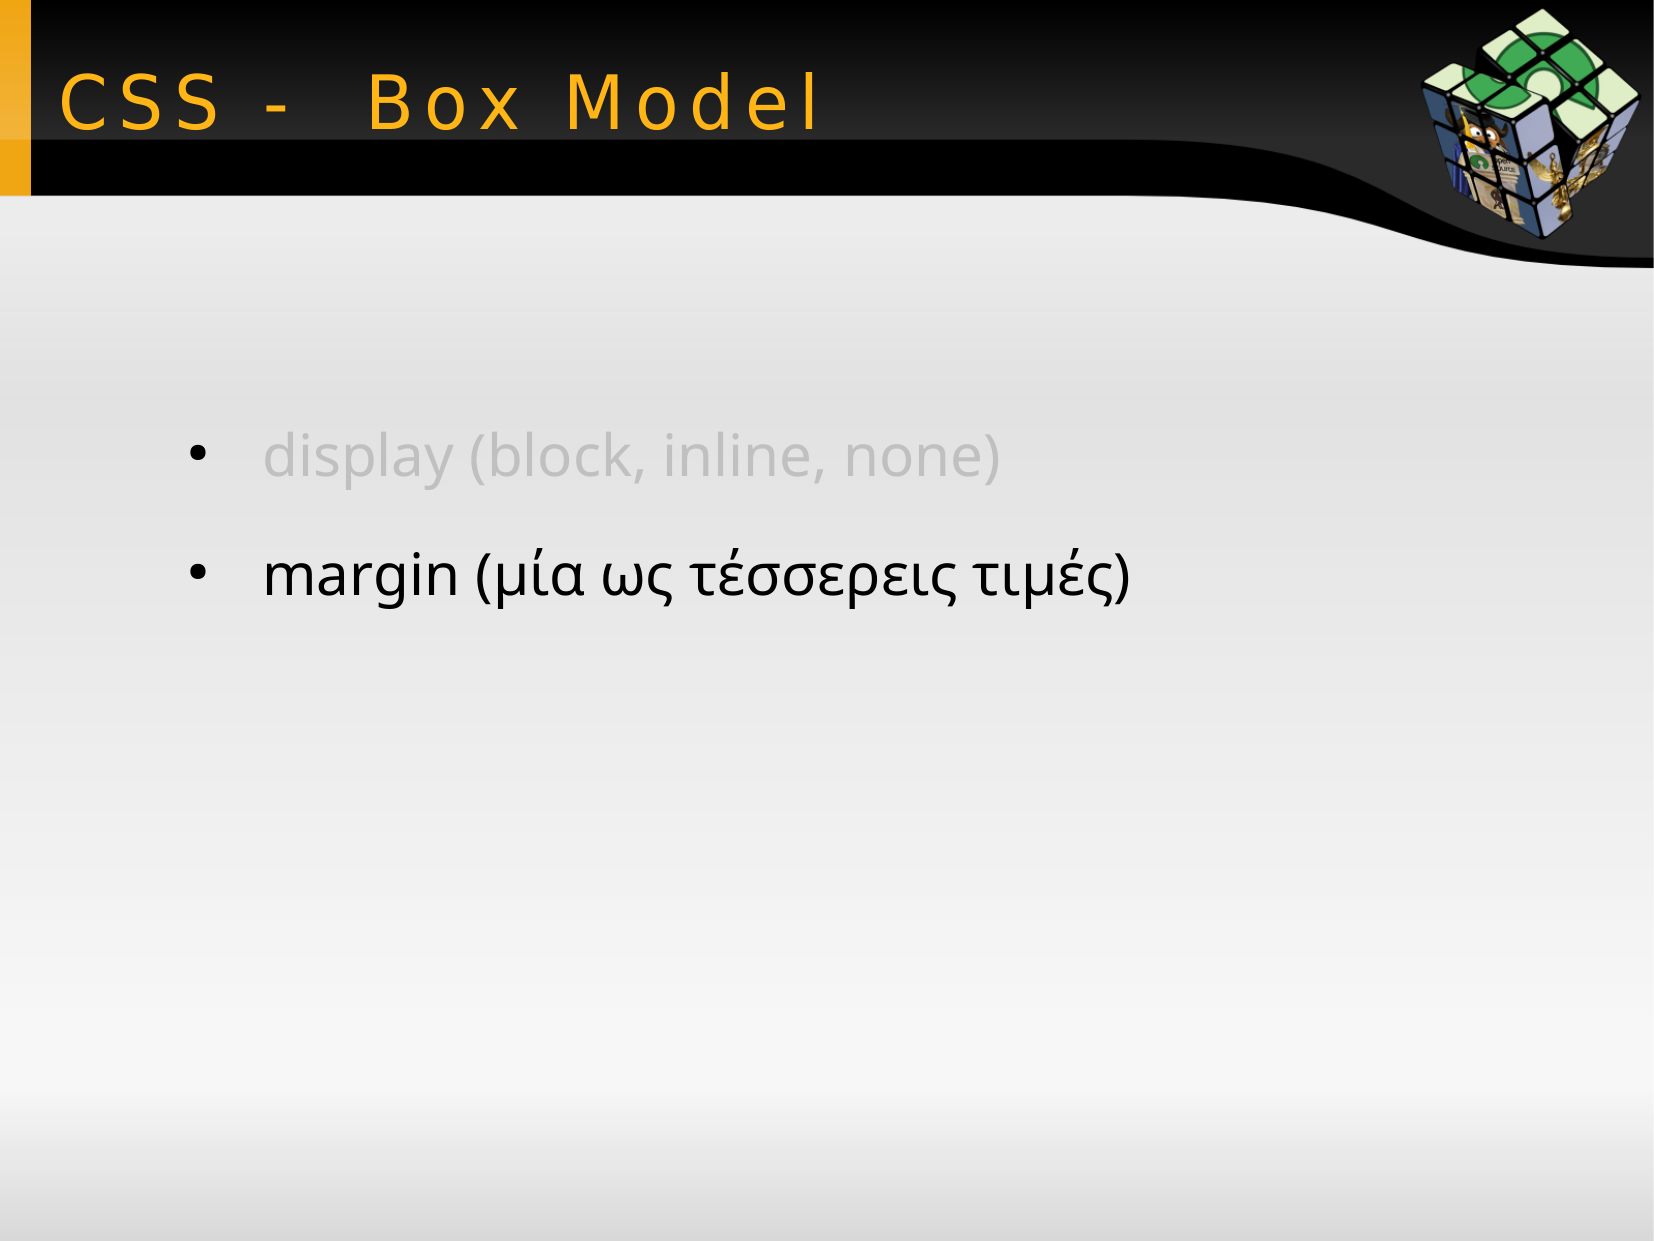

# CSS - Box Model
display (block, inline, none)
margin (μία ως τέσσερεις τιμές)